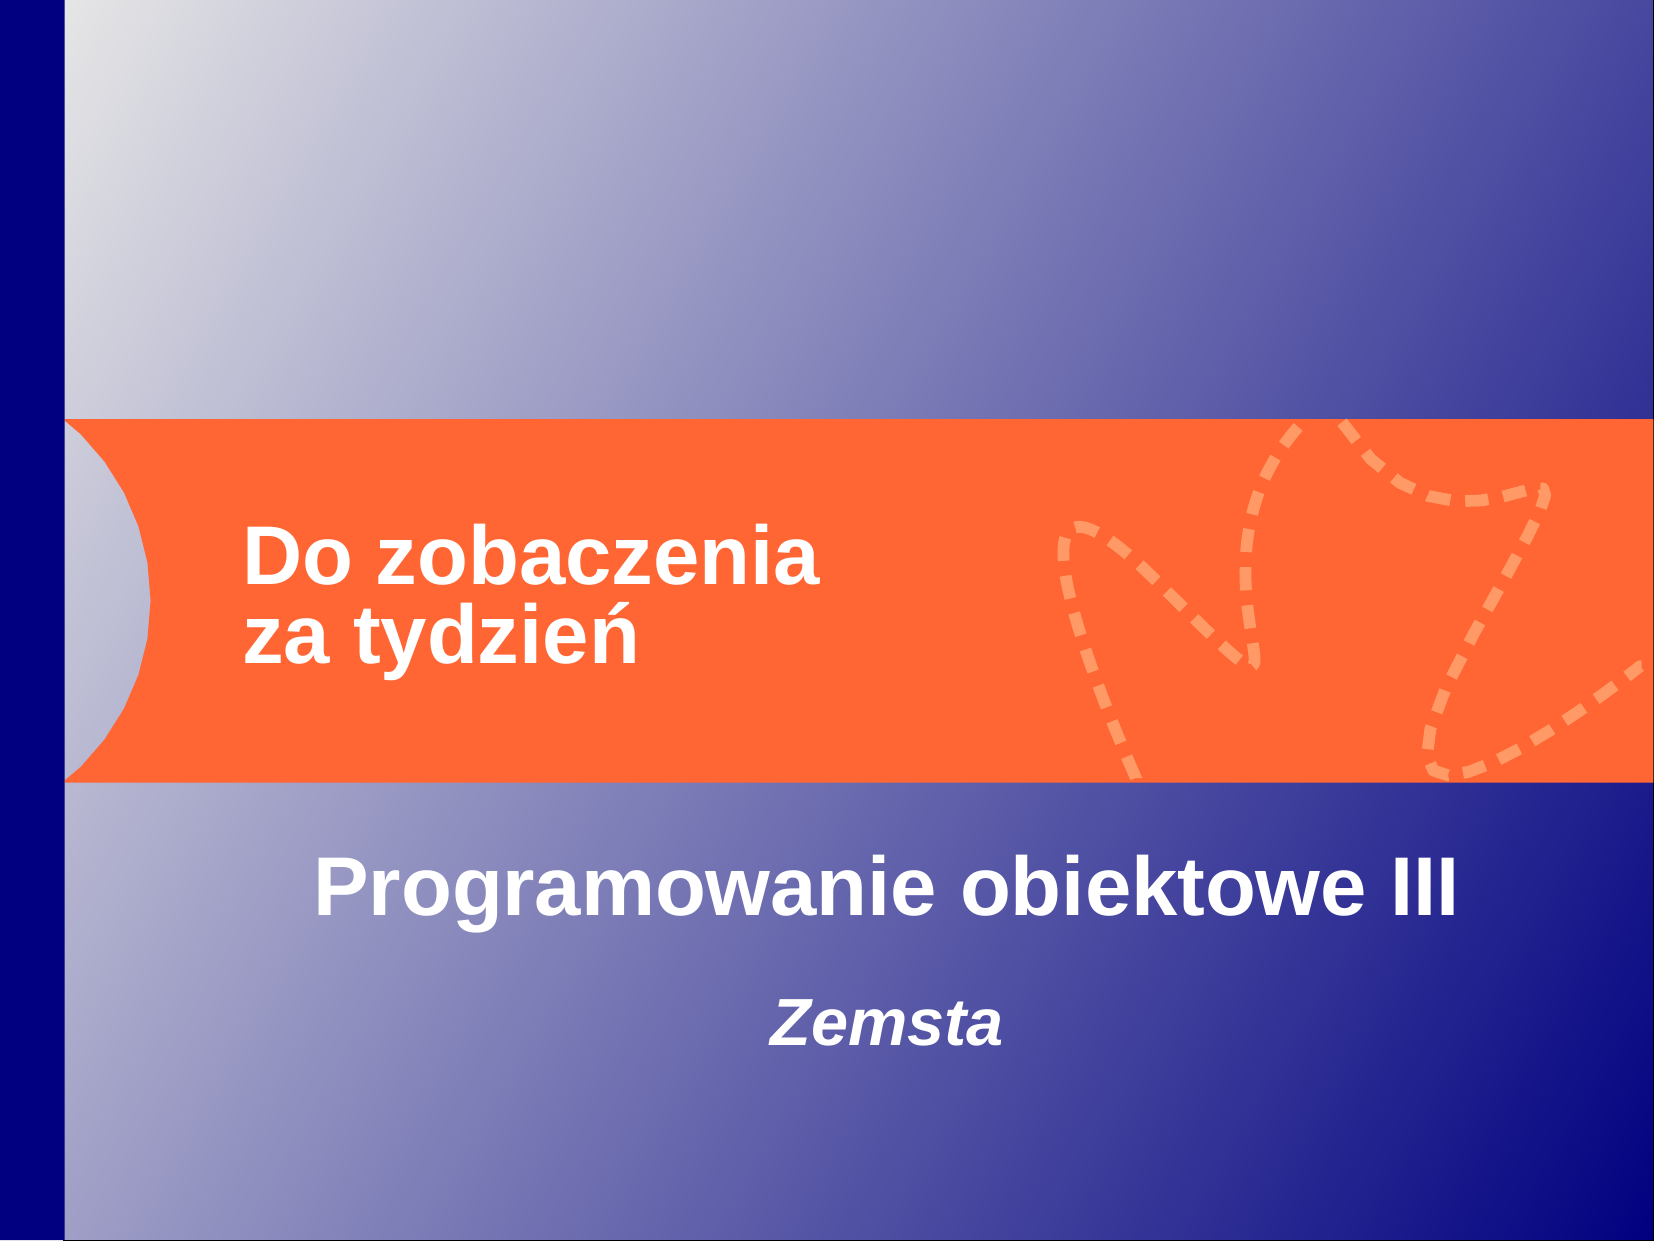

# Do zobaczenia za tydzień
Programowanie obiektowe III
Zemsta